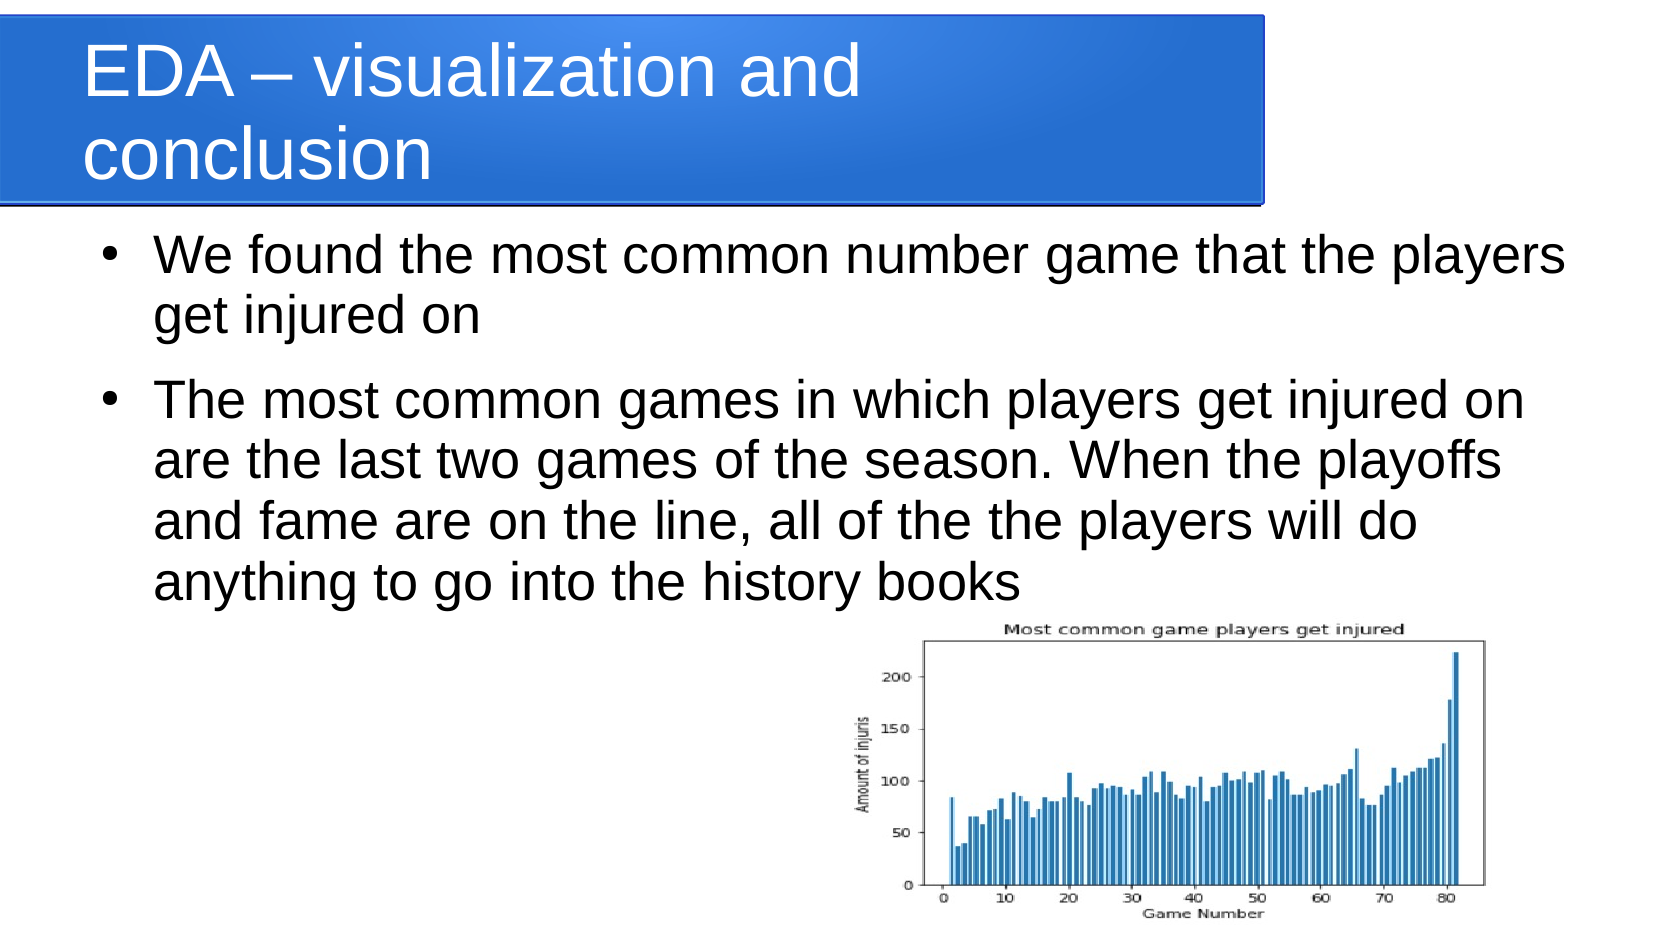

# EDA – visualization and conclusion
We found the most common number game that the players get injured on
The most common games in which players get injured on are the last two games of the season. When the playoffs and fame are on the line, all of the the players will do anything to go into the history books